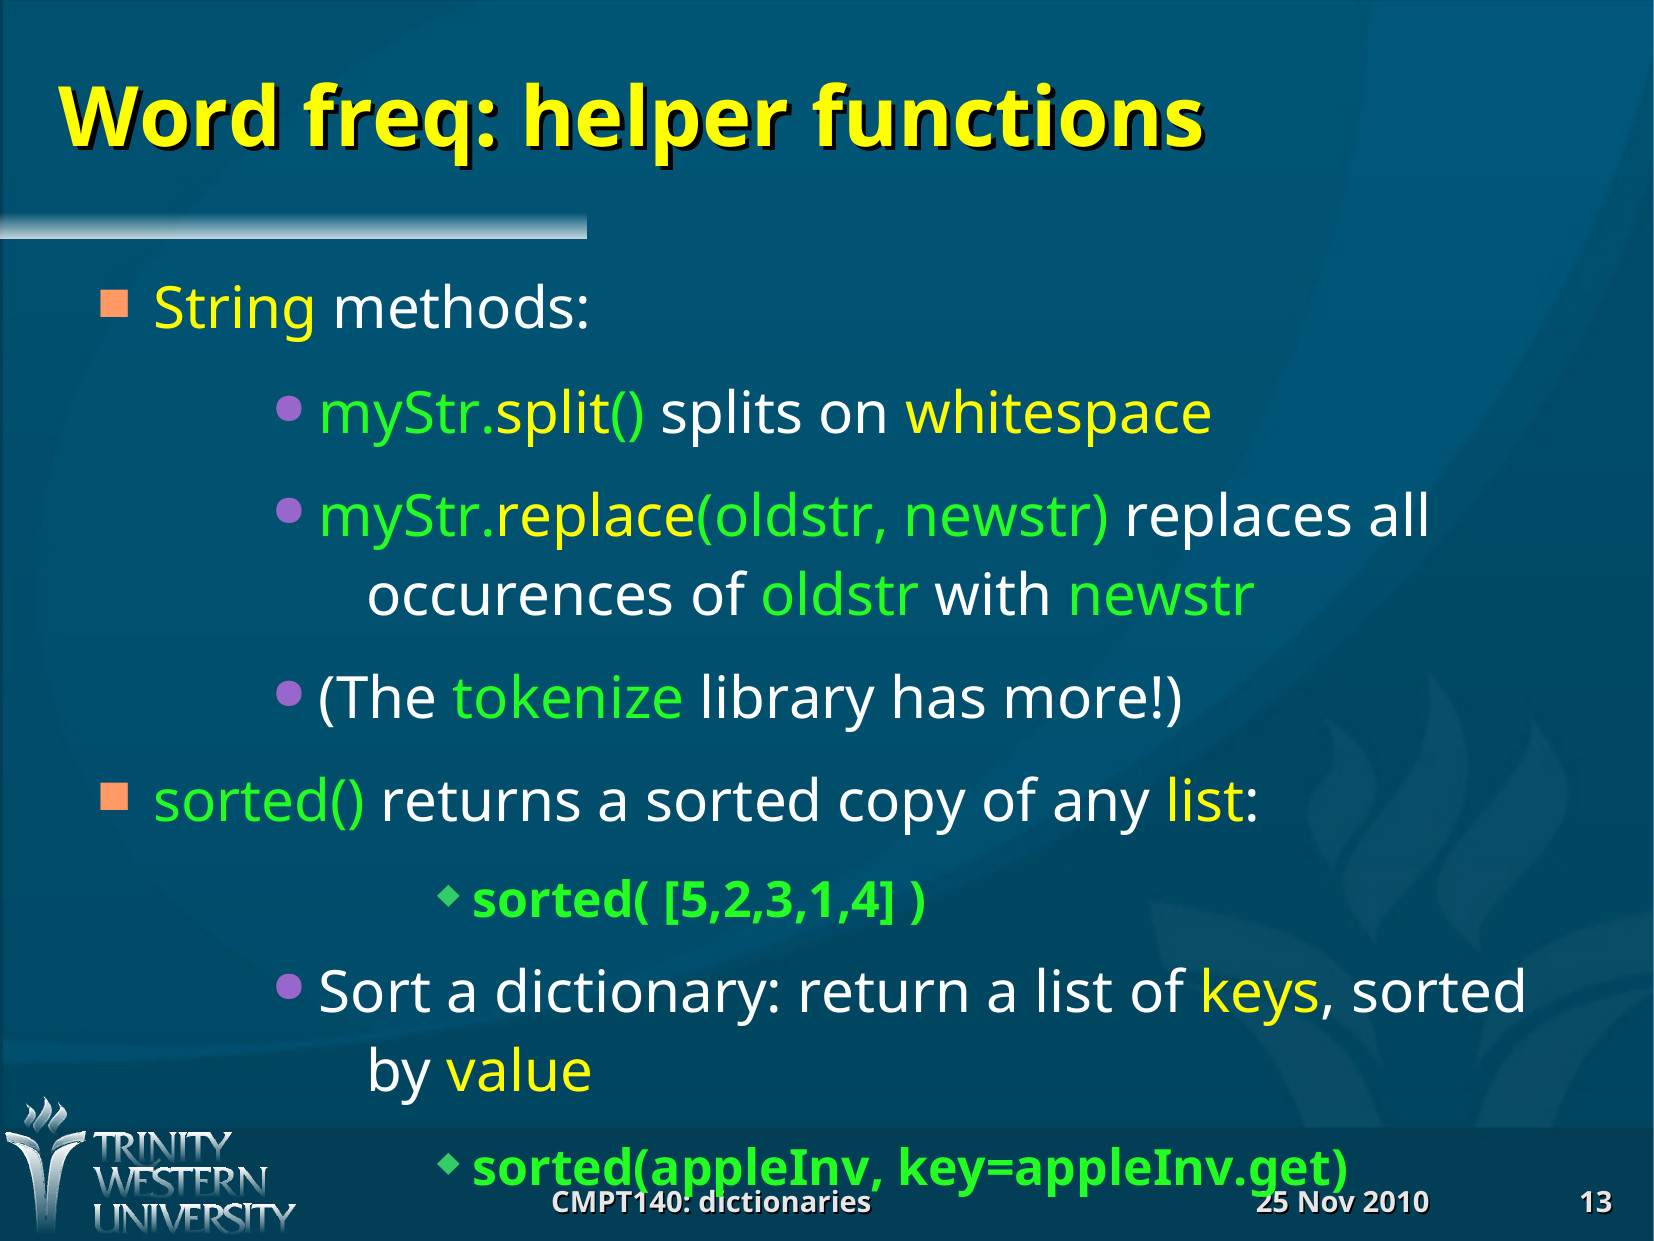

# Word freq: helper functions
String methods:
myStr.split() splits on whitespace
myStr.replace(oldstr, newstr) replaces all occurences of oldstr with newstr
(The tokenize library has more!)
sorted() returns a sorted copy of any list:
sorted( [5,2,3,1,4] )
Sort a dictionary: return a list of keys, sorted by value
sorted(appleInv, key=appleInv.get)
CMPT140: dictionaries
25 Nov 2010
13